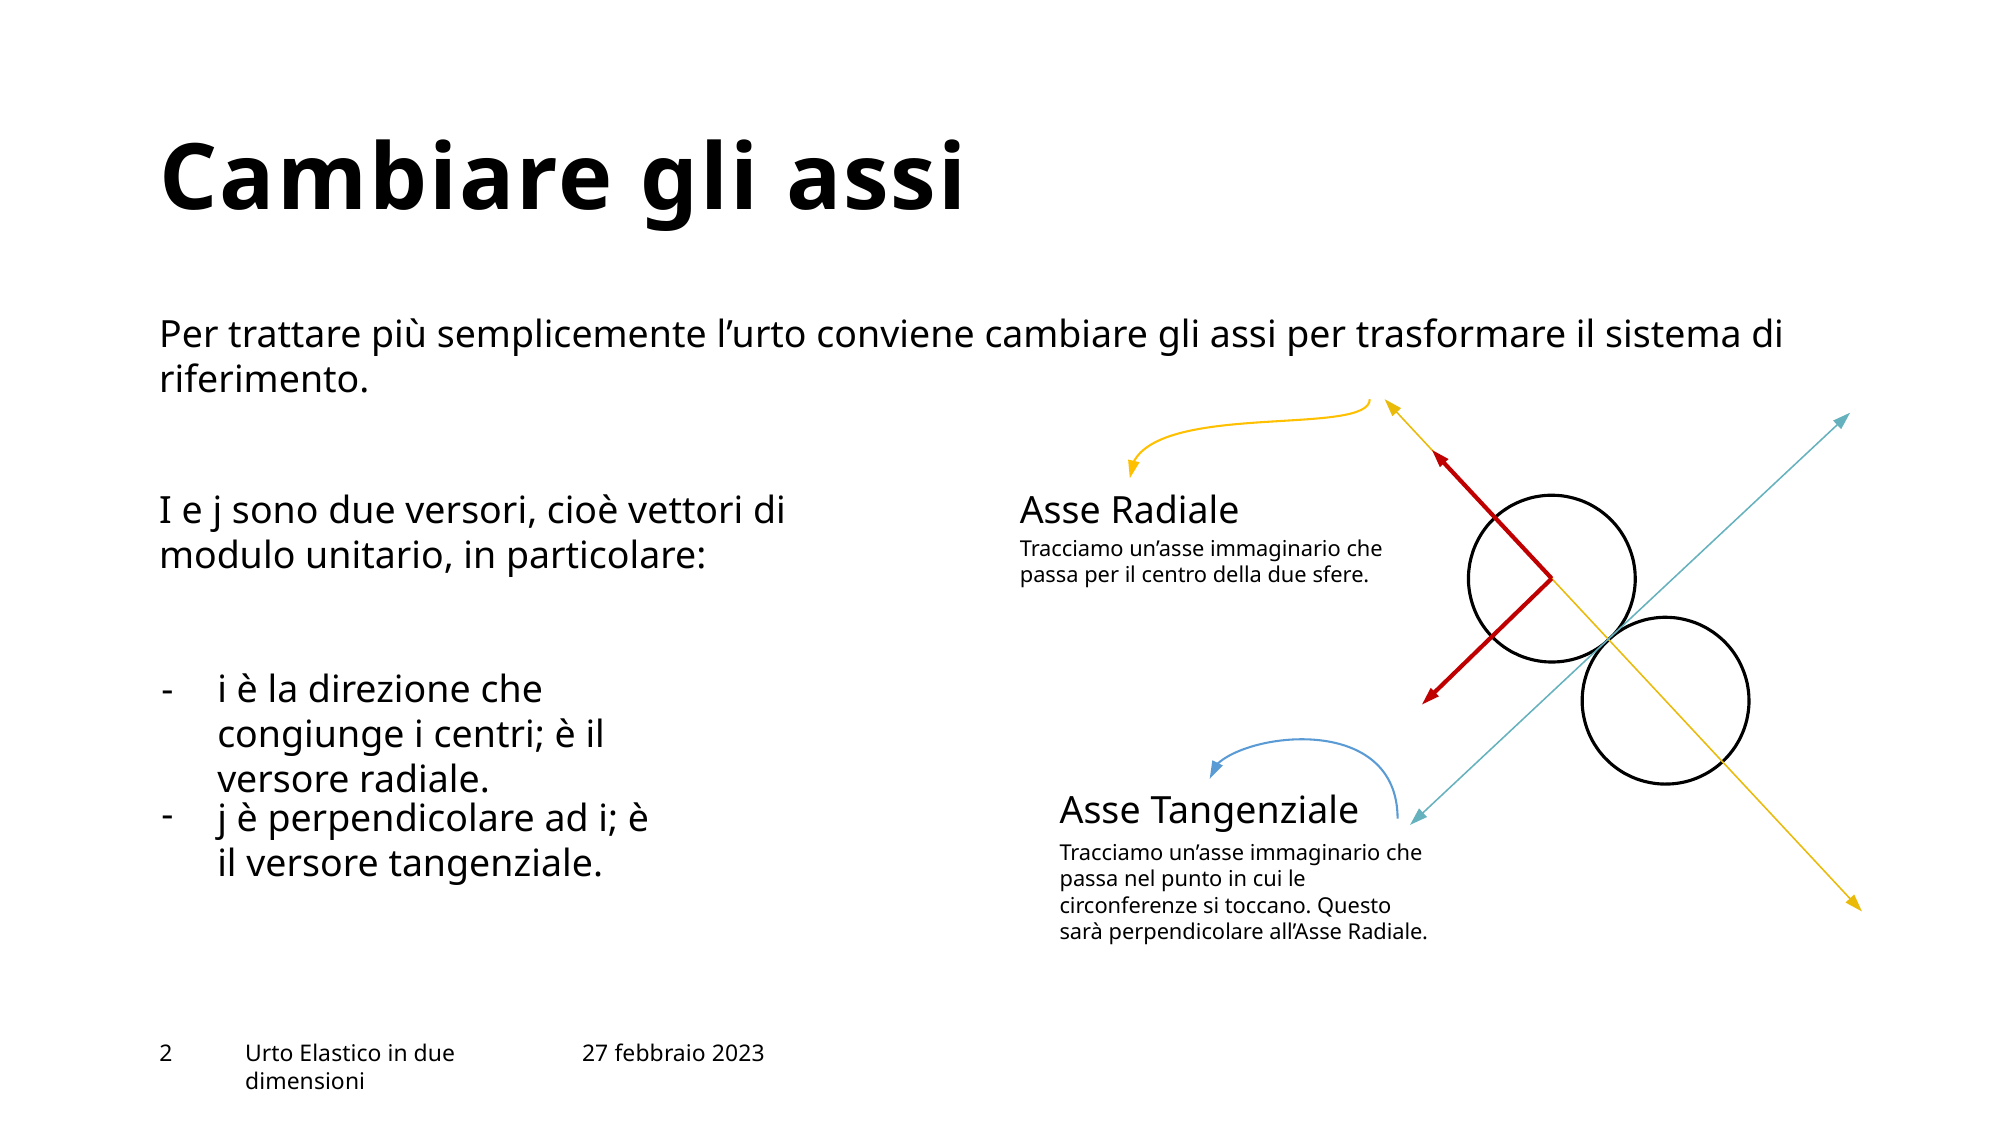

# Cambiare gli assi
Per trattare più semplicemente l’urto conviene cambiare gli assi per trasformare il sistema di riferimento.
Asse Radiale
I e j sono due versori, cioè vettori di modulo unitario, in particolare:
Tracciamo un’asse immaginario che passa per il centro della due sfere.
-
i è la direzione che congiunge i centri; è il versore radiale.
Asse Tangenziale
-
j è perpendicolare ad i; è il versore tangenziale.
Tracciamo un’asse immaginario che passa nel punto in cui le circonferenze si toccano. Questo sarà perpendicolare all’Asse Radiale.
2
Urto Elastico in due dimensioni
27 febbraio 2023